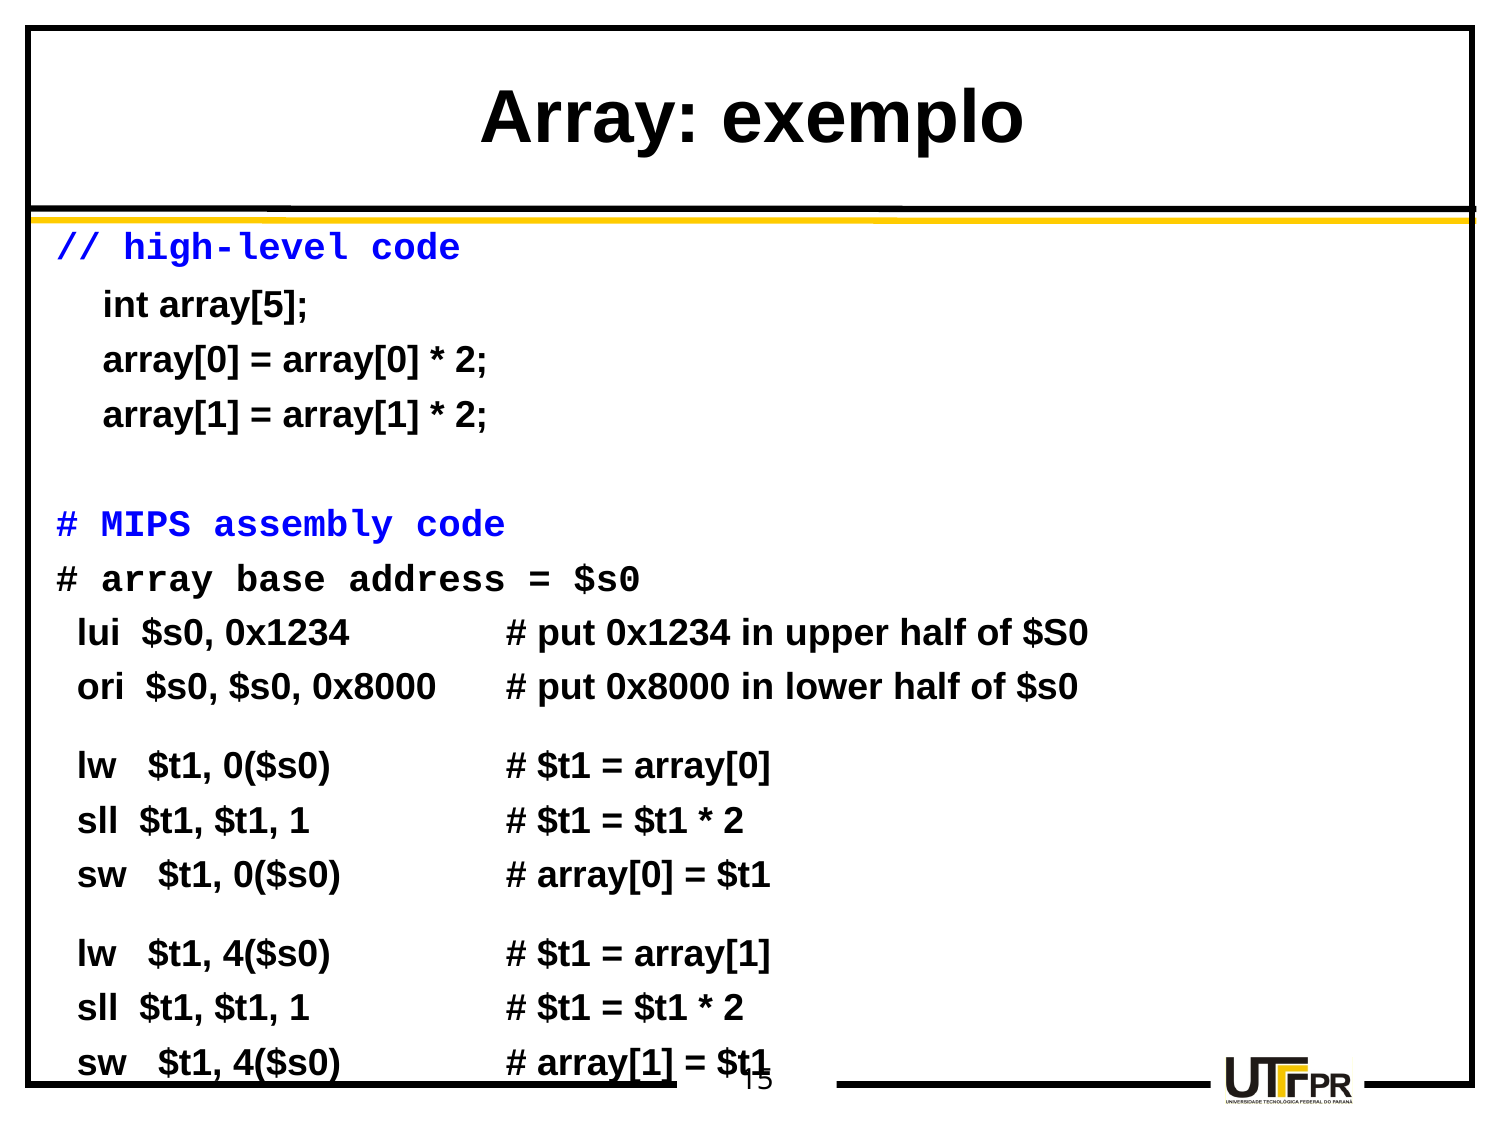

Array: exemplo
# // high-level code
	int array[5];
	array[0] = array[0] * 2;
	array[1] = array[1] * 2;
# MIPS assembly code
# array base address = $s0
 lui $s0, 0x1234 	# put 0x1234 in upper half of $S0
 ori $s0, $s0, 0x8000 	# put 0x8000 in lower half of $s0
 lw $t1, 0($s0) 	# $t1 = array[0]
 sll $t1, $t1, 1 	# $t1 = $t1 * 2
 sw $t1, 0($s0) 	# array[0] = $t1
 lw $t1, 4($s0) 	# $t1 = array[1]
 sll $t1, $t1, 1 	# $t1 = $t1 * 2
 sw $t1, 4($s0) 	# array[1] = $t1